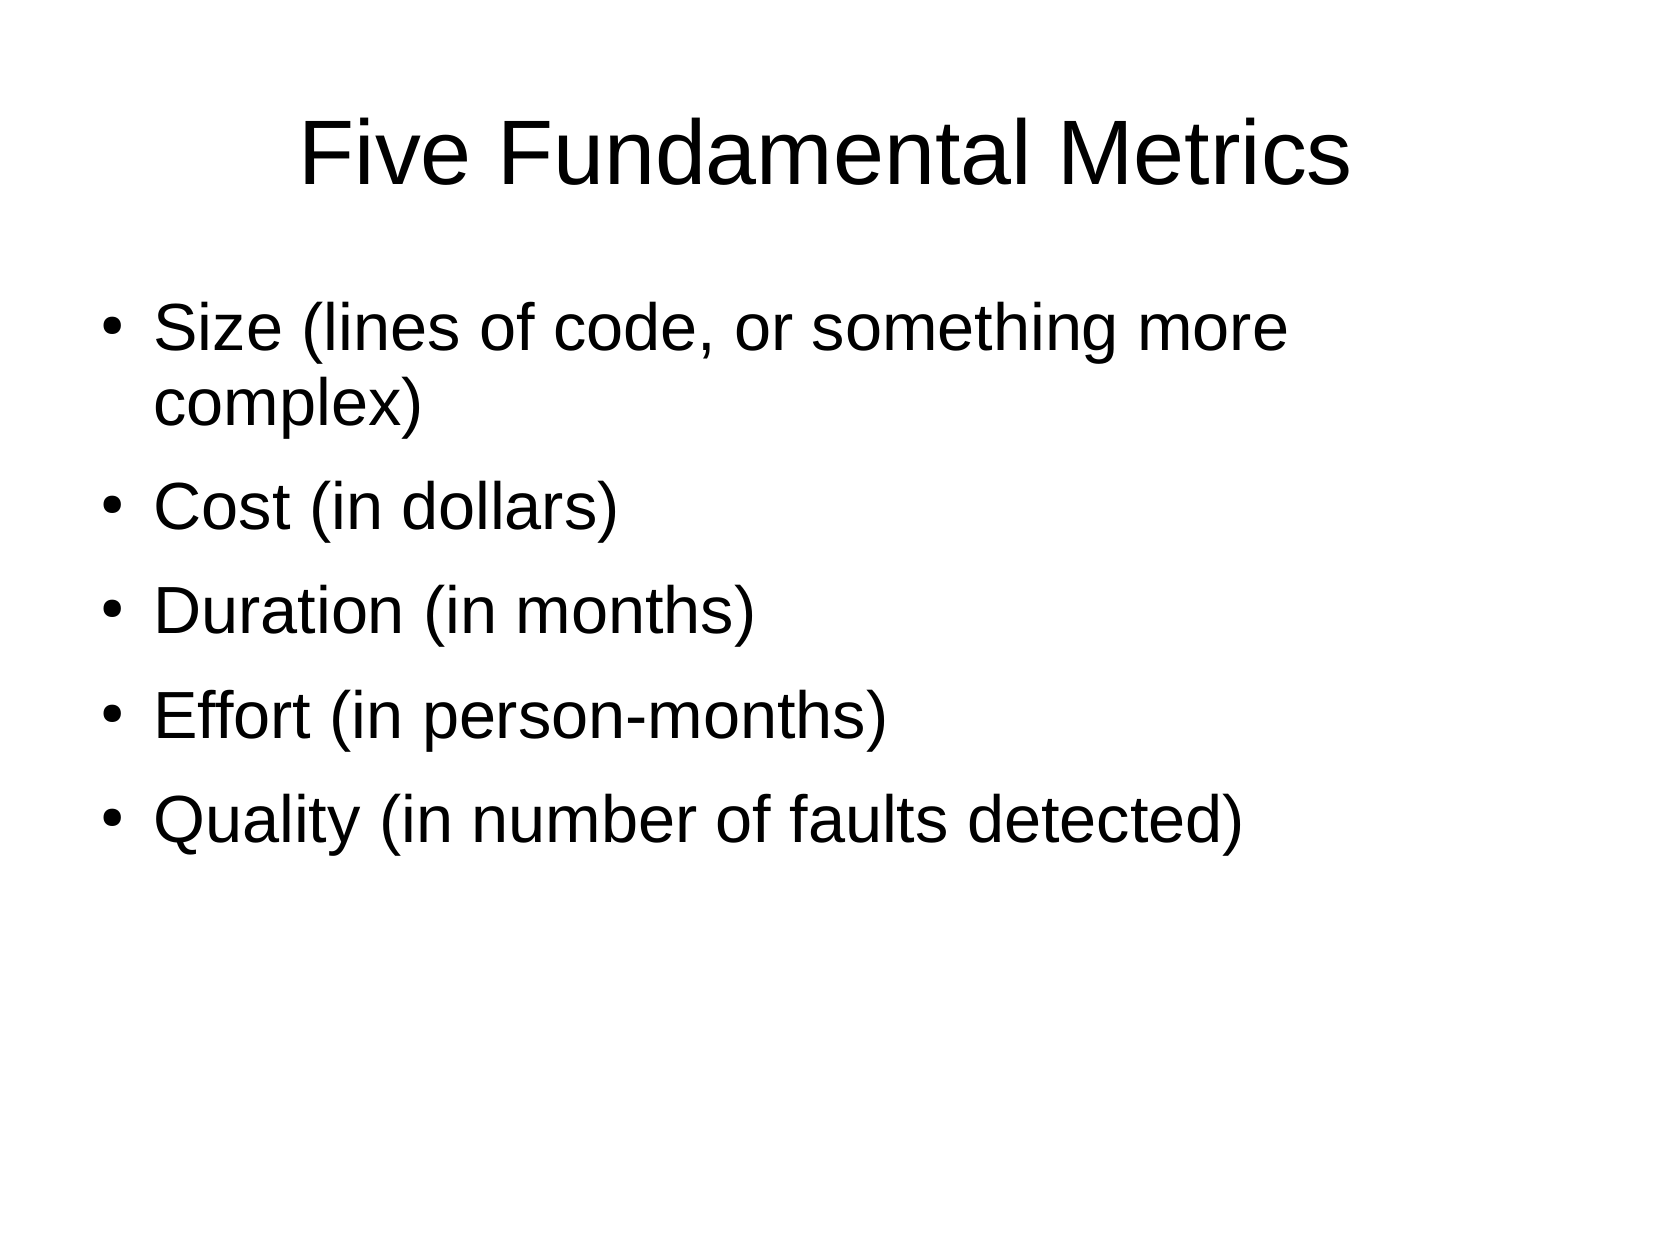

# Five Fundamental Metrics
Size (lines of code, or something more complex)
Cost (in dollars)
Duration (in months)
Effort (in person-months)
Quality (in number of faults detected)